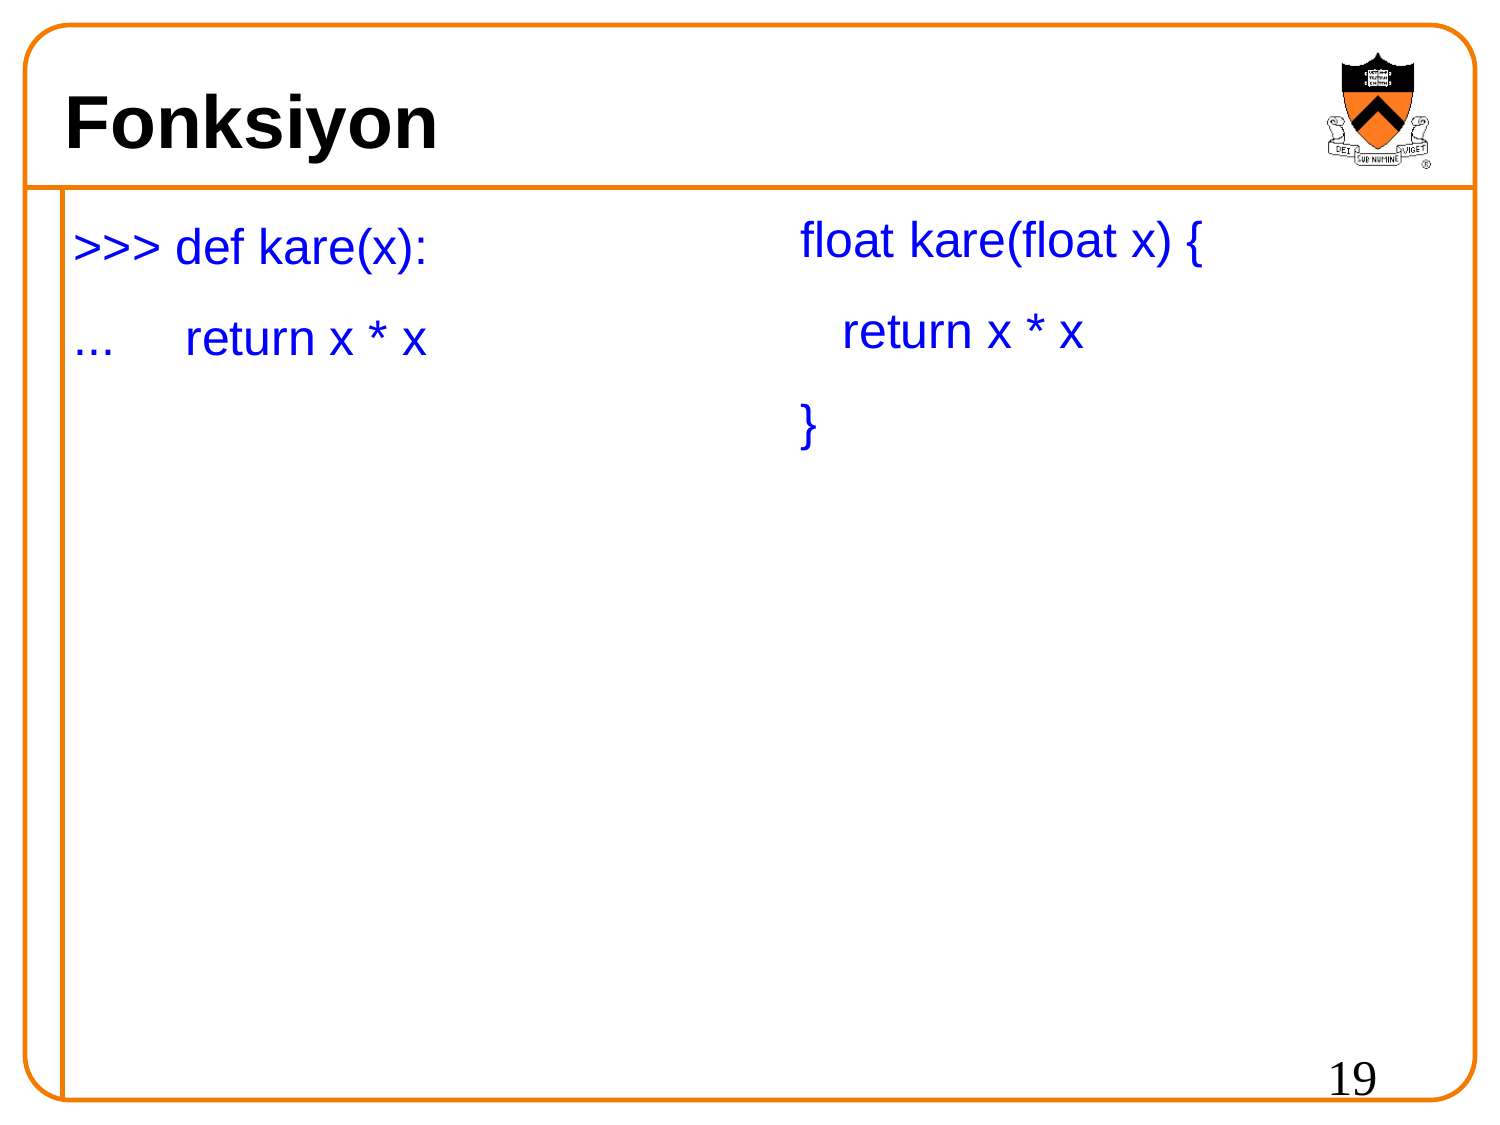

# Fonksiyon
float kare(float x) {
 return x * x
}
>>> def kare(x):
... return x * x
19